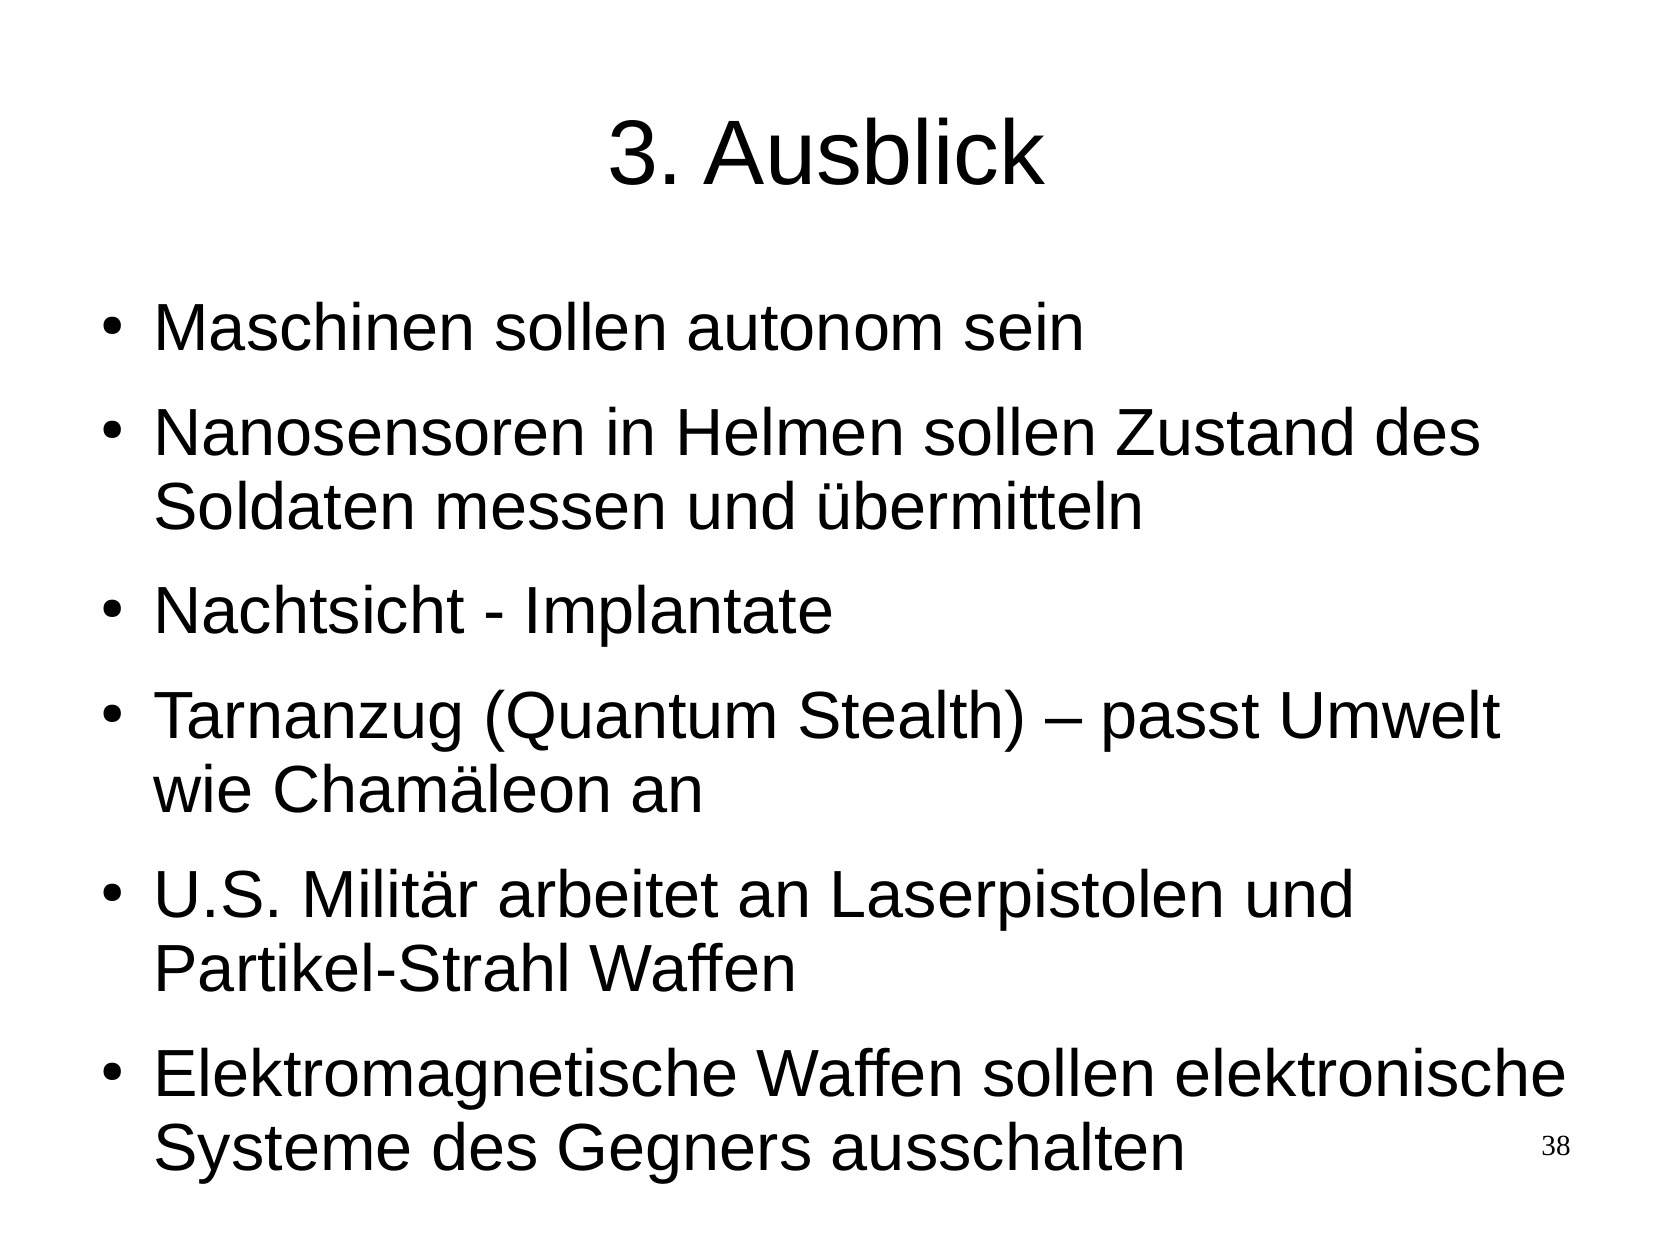

# 3. Ausblick
Maschinen sollen autonom sein
Nanosensoren in Helmen sollen Zustand des Soldaten messen und übermitteln
Nachtsicht - Implantate
Tarnanzug (Quantum Stealth) – passt Umwelt wie Chamäleon an
U.S. Militär arbeitet an Laserpistolen und Partikel-Strahl Waffen
Elektromagnetische Waffen sollen elektronische Systeme des Gegners ausschalten
38